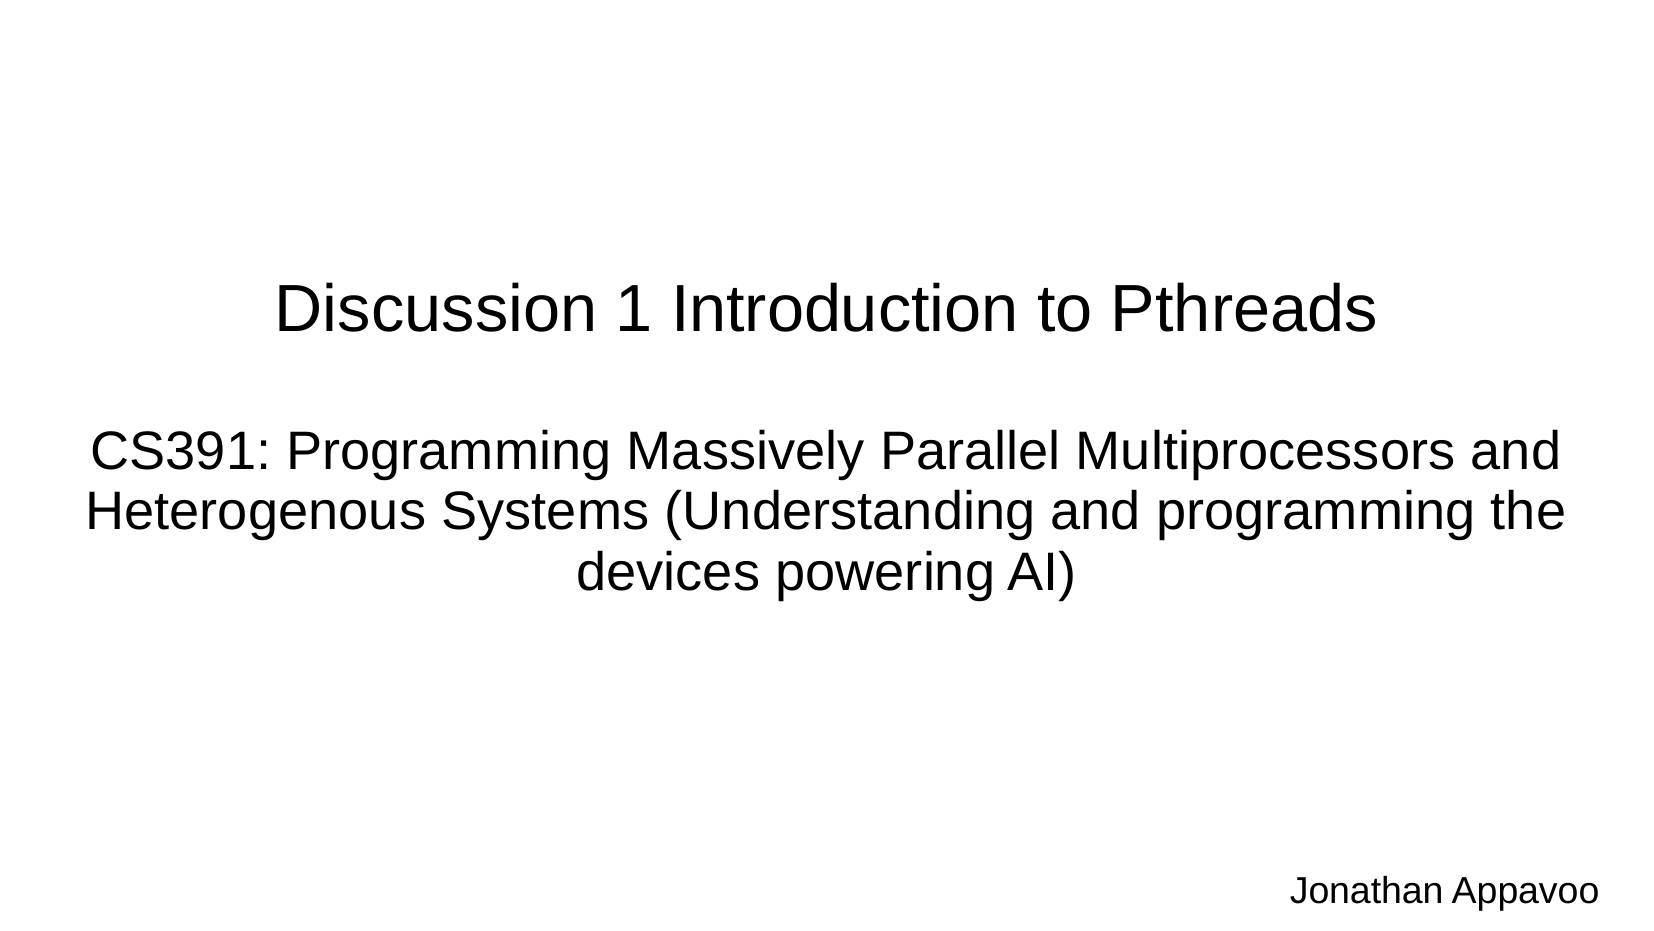

# Discussion 1 Introduction to Pthreads
CS391: Programming Massively Parallel Multiprocessors and Heterogenous Systems (Understanding and programming the devices powering AI)
Jonathan Appavoo